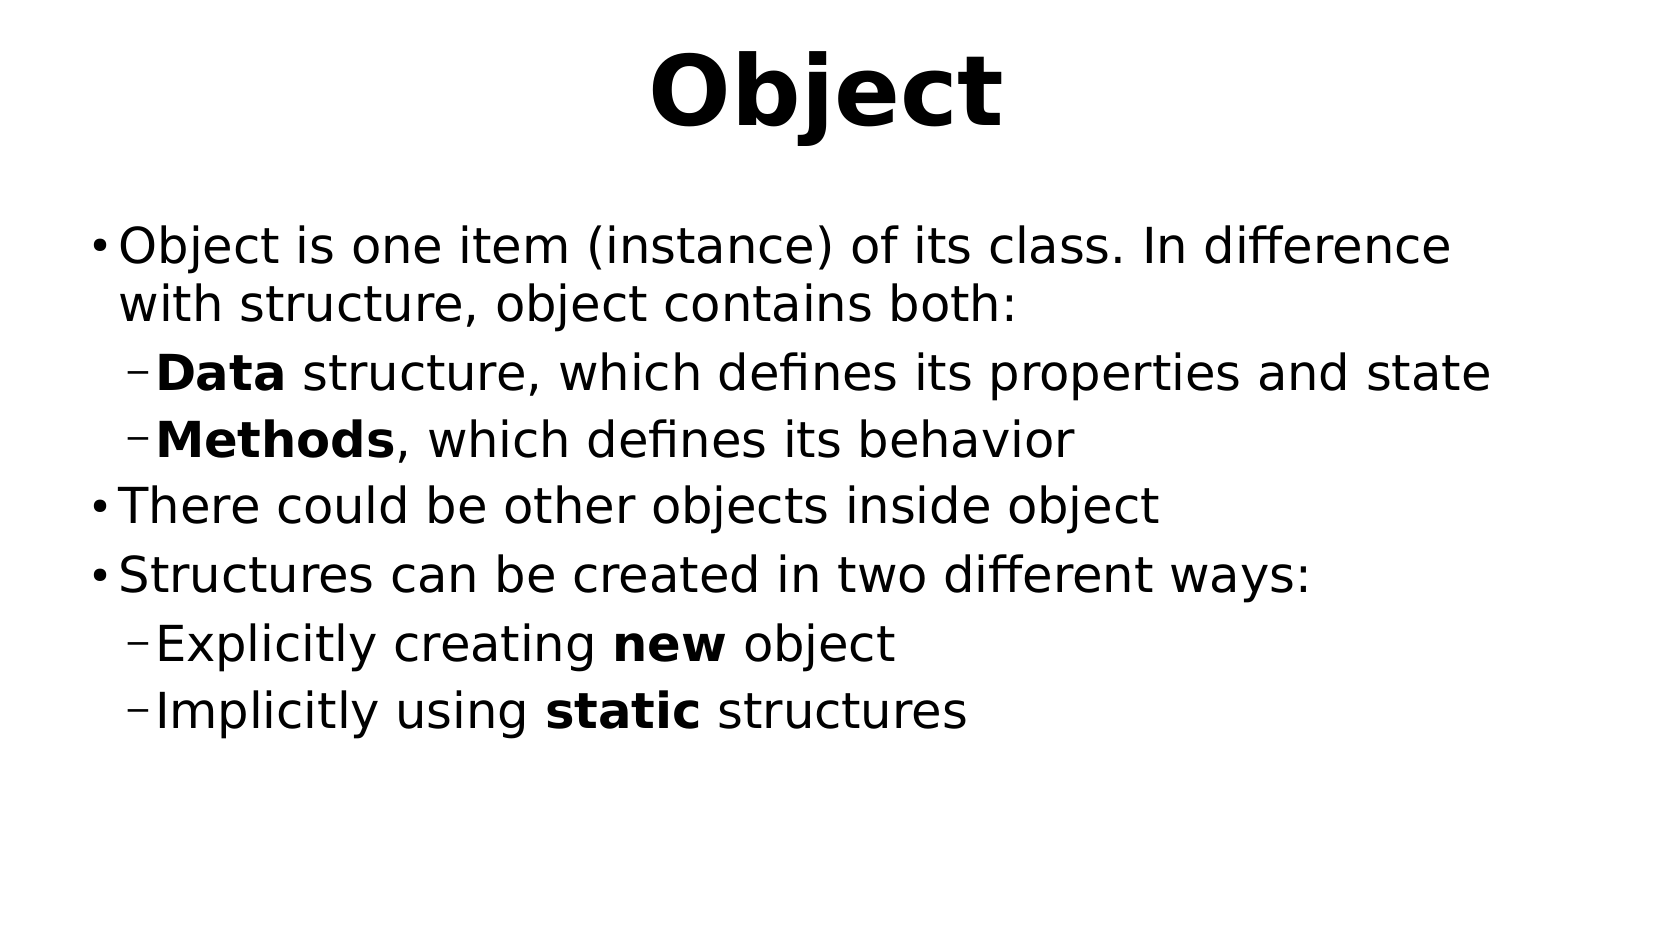

# Object
Object is one item (instance) of its class. In difference with structure, object contains both:
Data structure, which defines its properties and state
Methods, which defines its behavior
There could be other objects inside object
Structures can be created in two different ways:
Explicitly creating new object
Implicitly using static structures